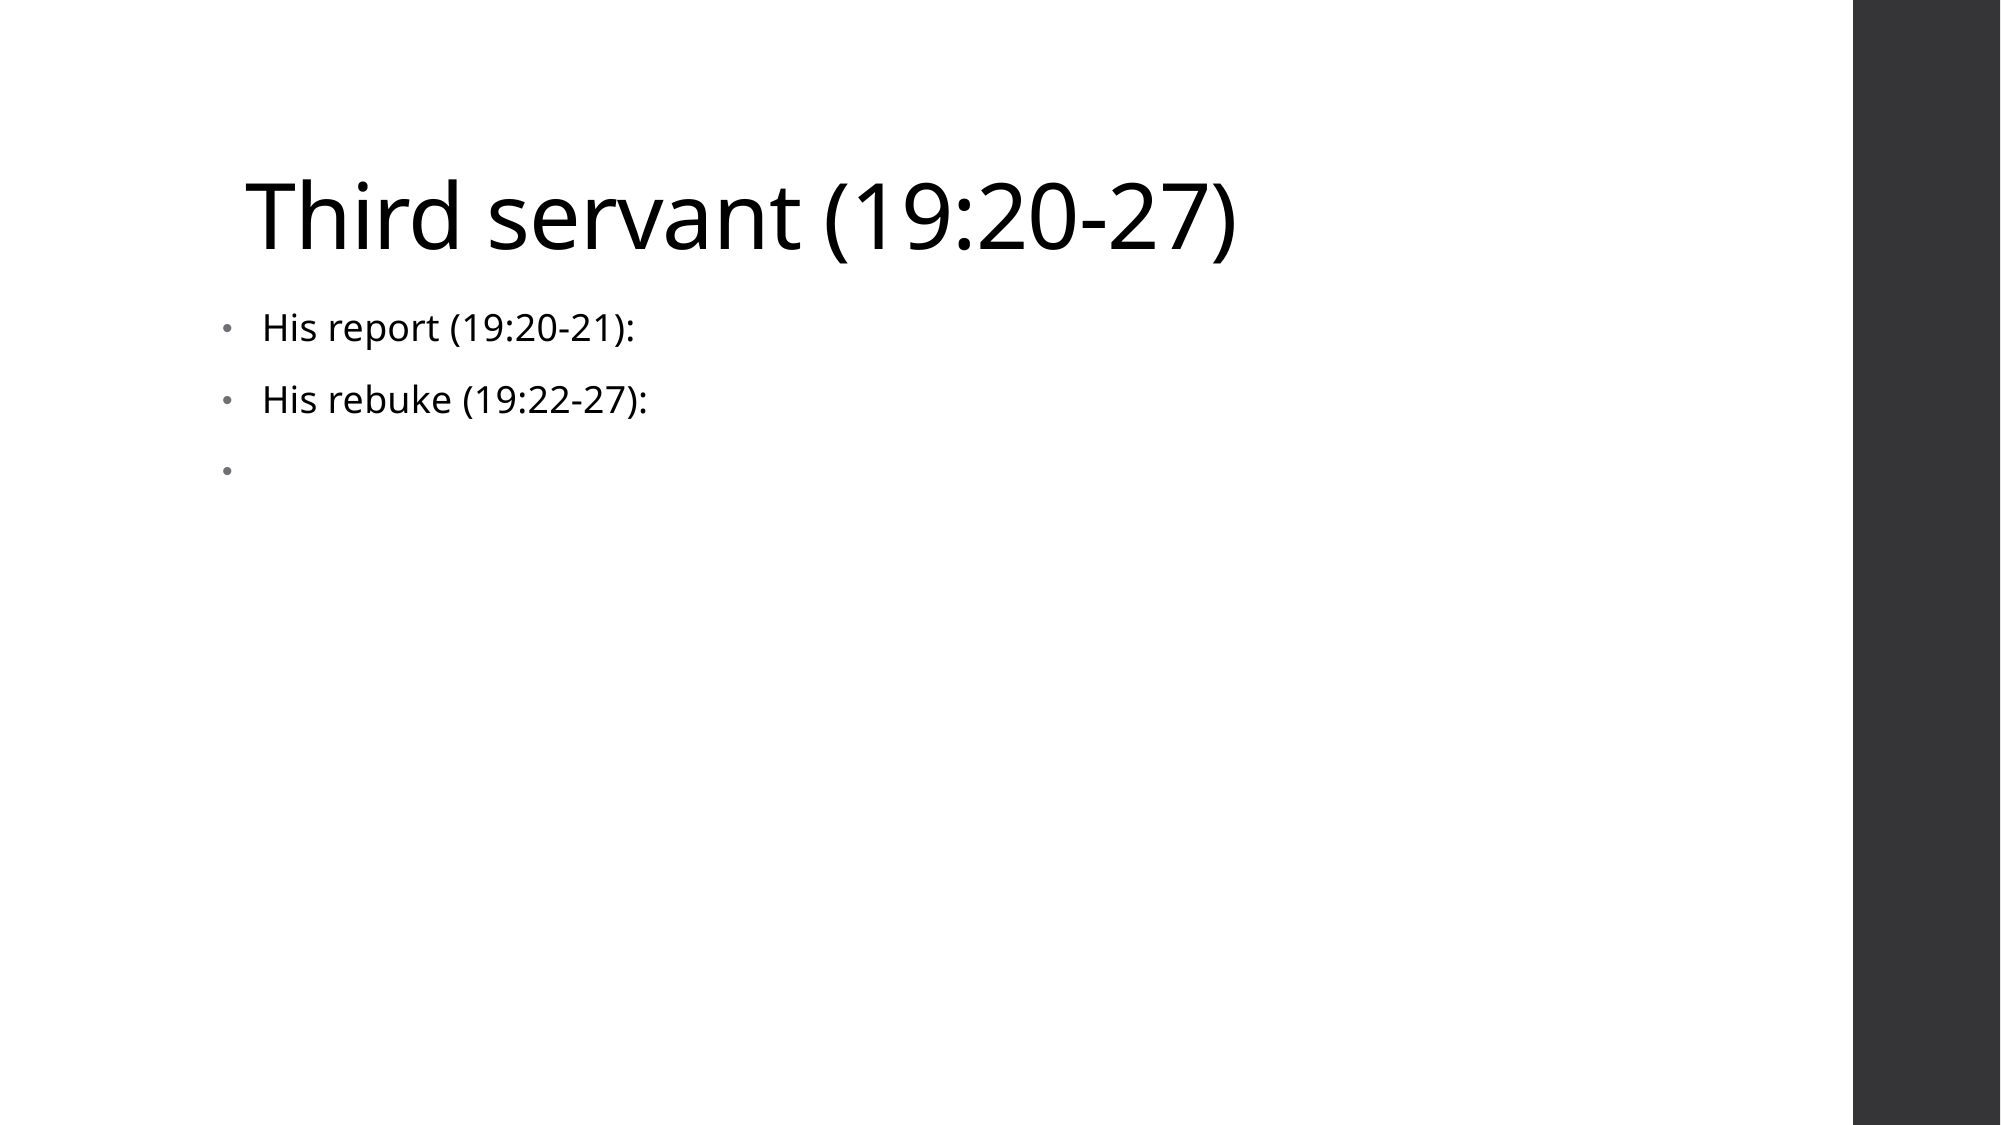

# Third servant (19:20-27)
 His report (19:20-21):
 His rebuke (19:22-27):